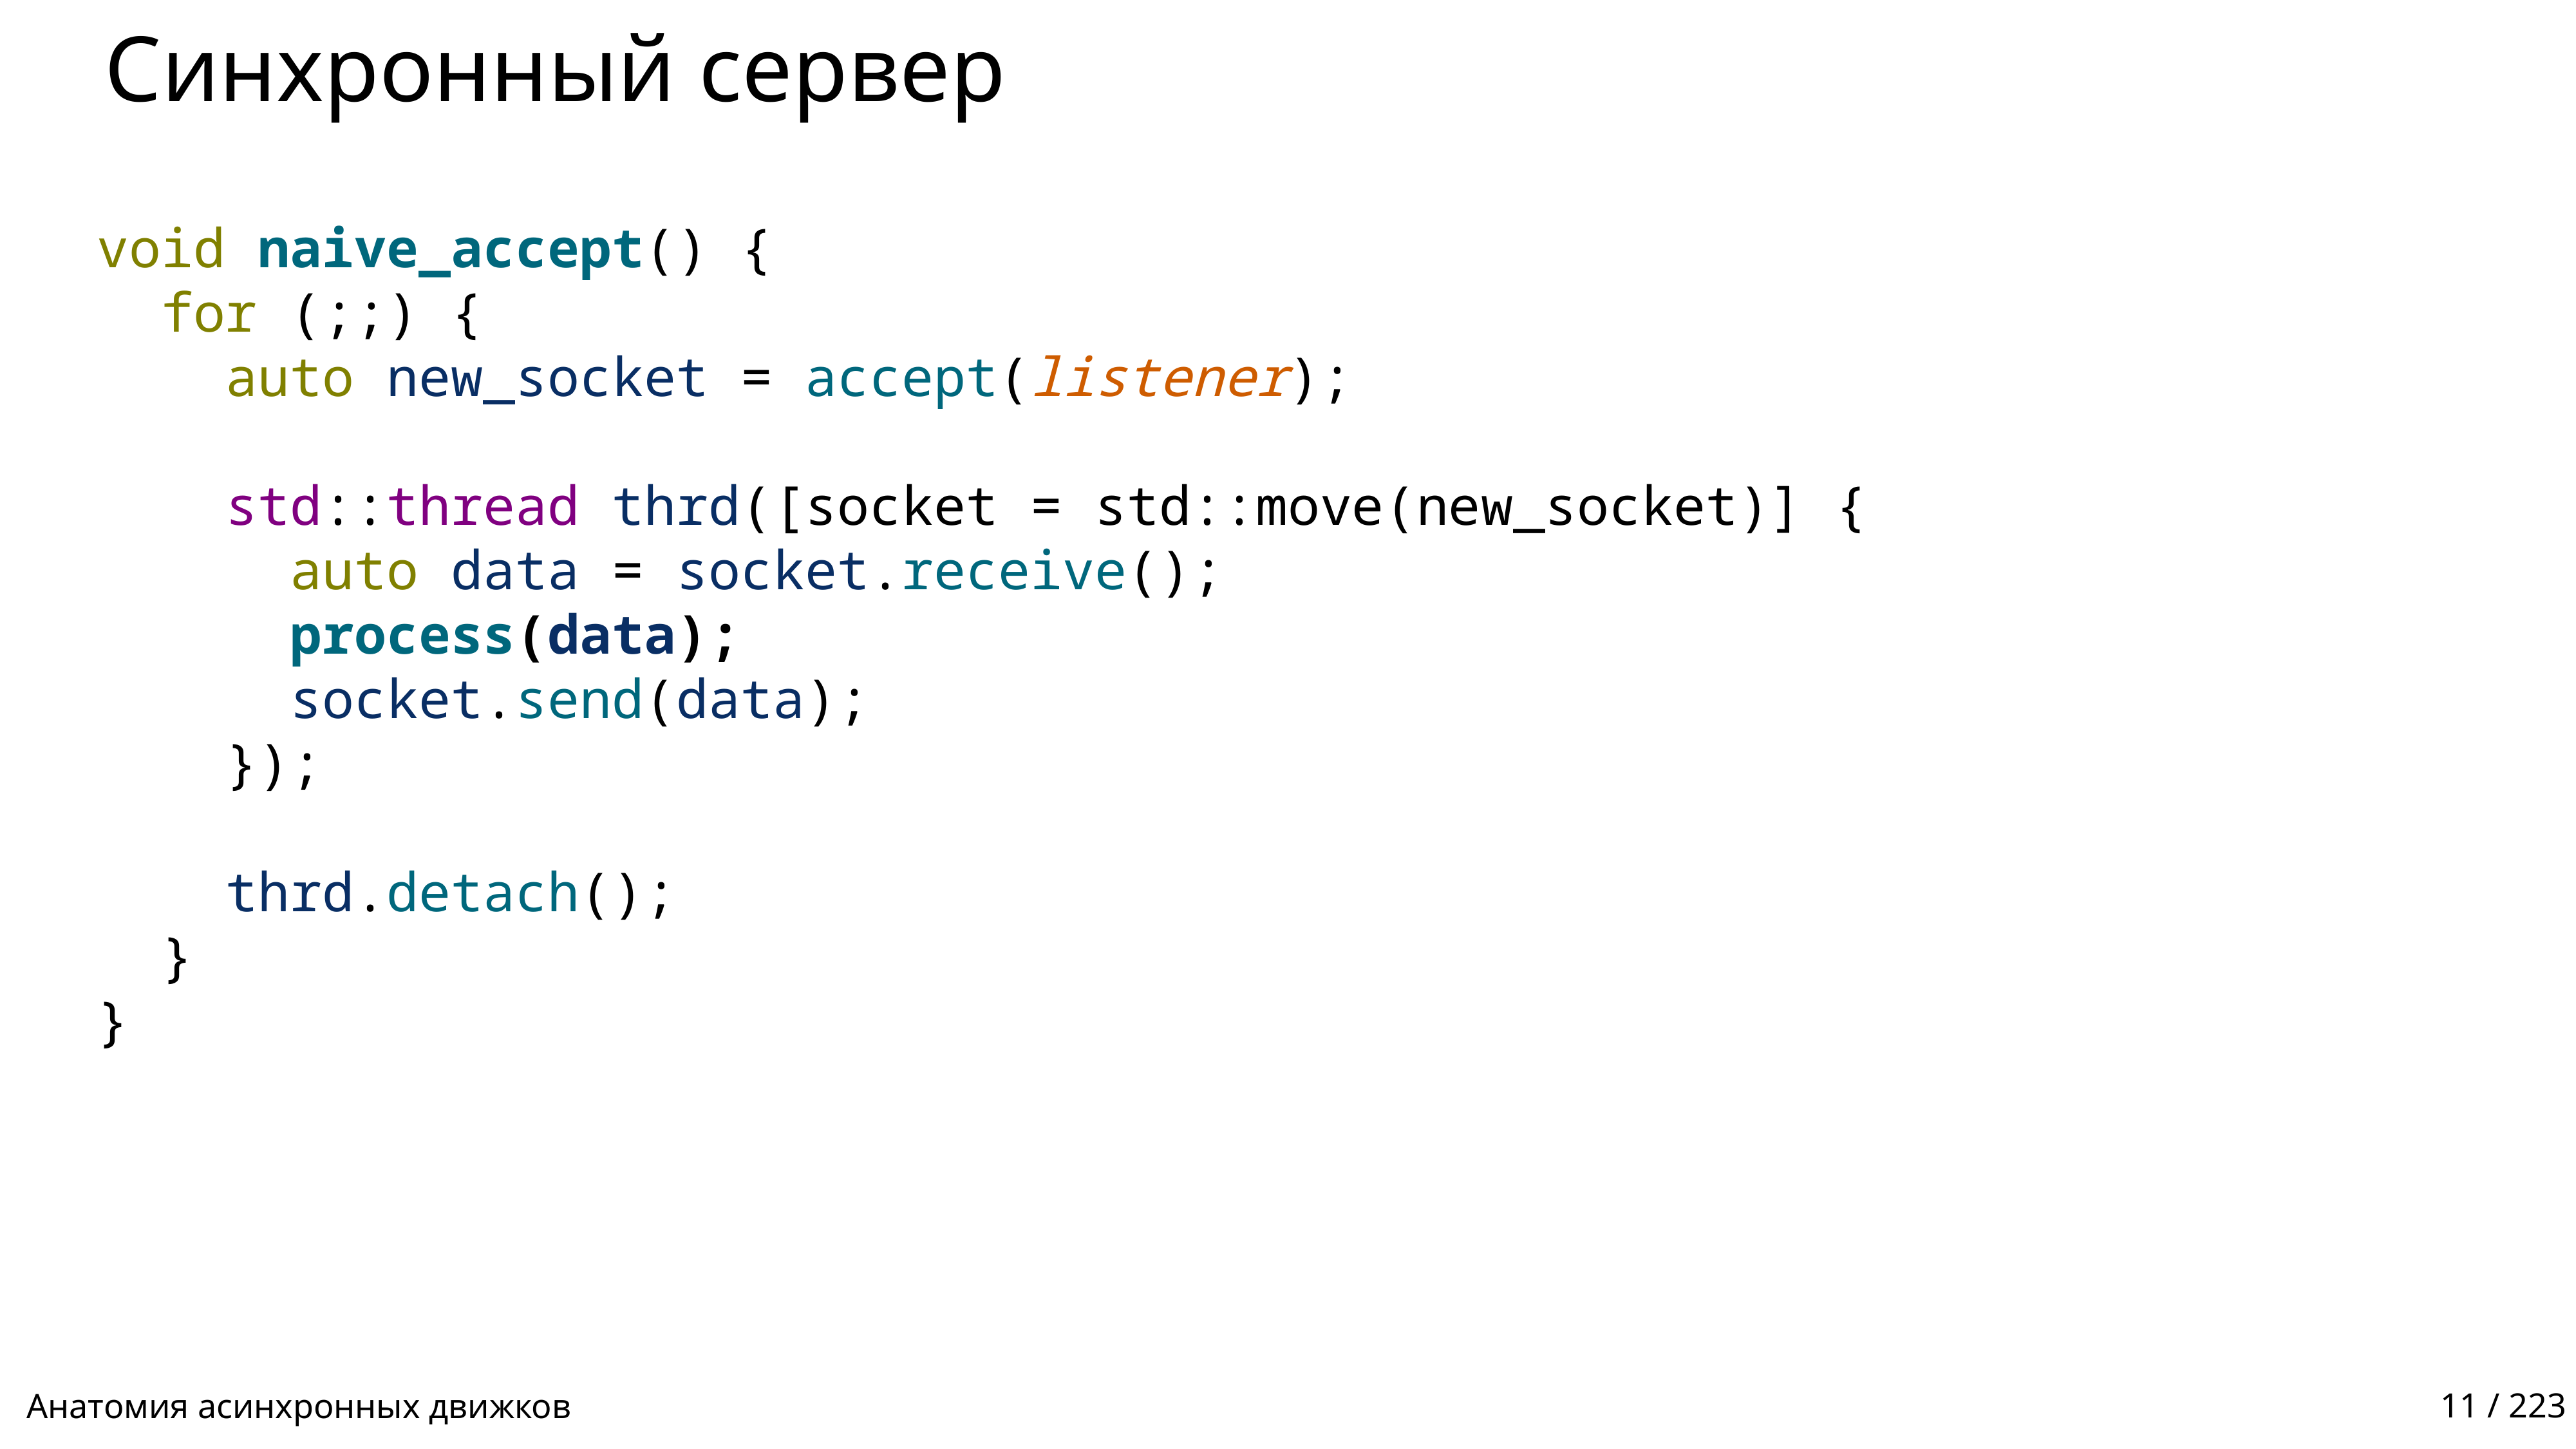

# Синхронный сервер
void naive_accept() {
 for (;;) {
 auto new_socket = accept(listener);
 std::thread thrd([socket = std::move(new_socket)] {
 auto data = socket.receive();
 process(data);
 socket.send(data);
 });
 thrd.detach();
 }
}
Анатомия асинхронных движков